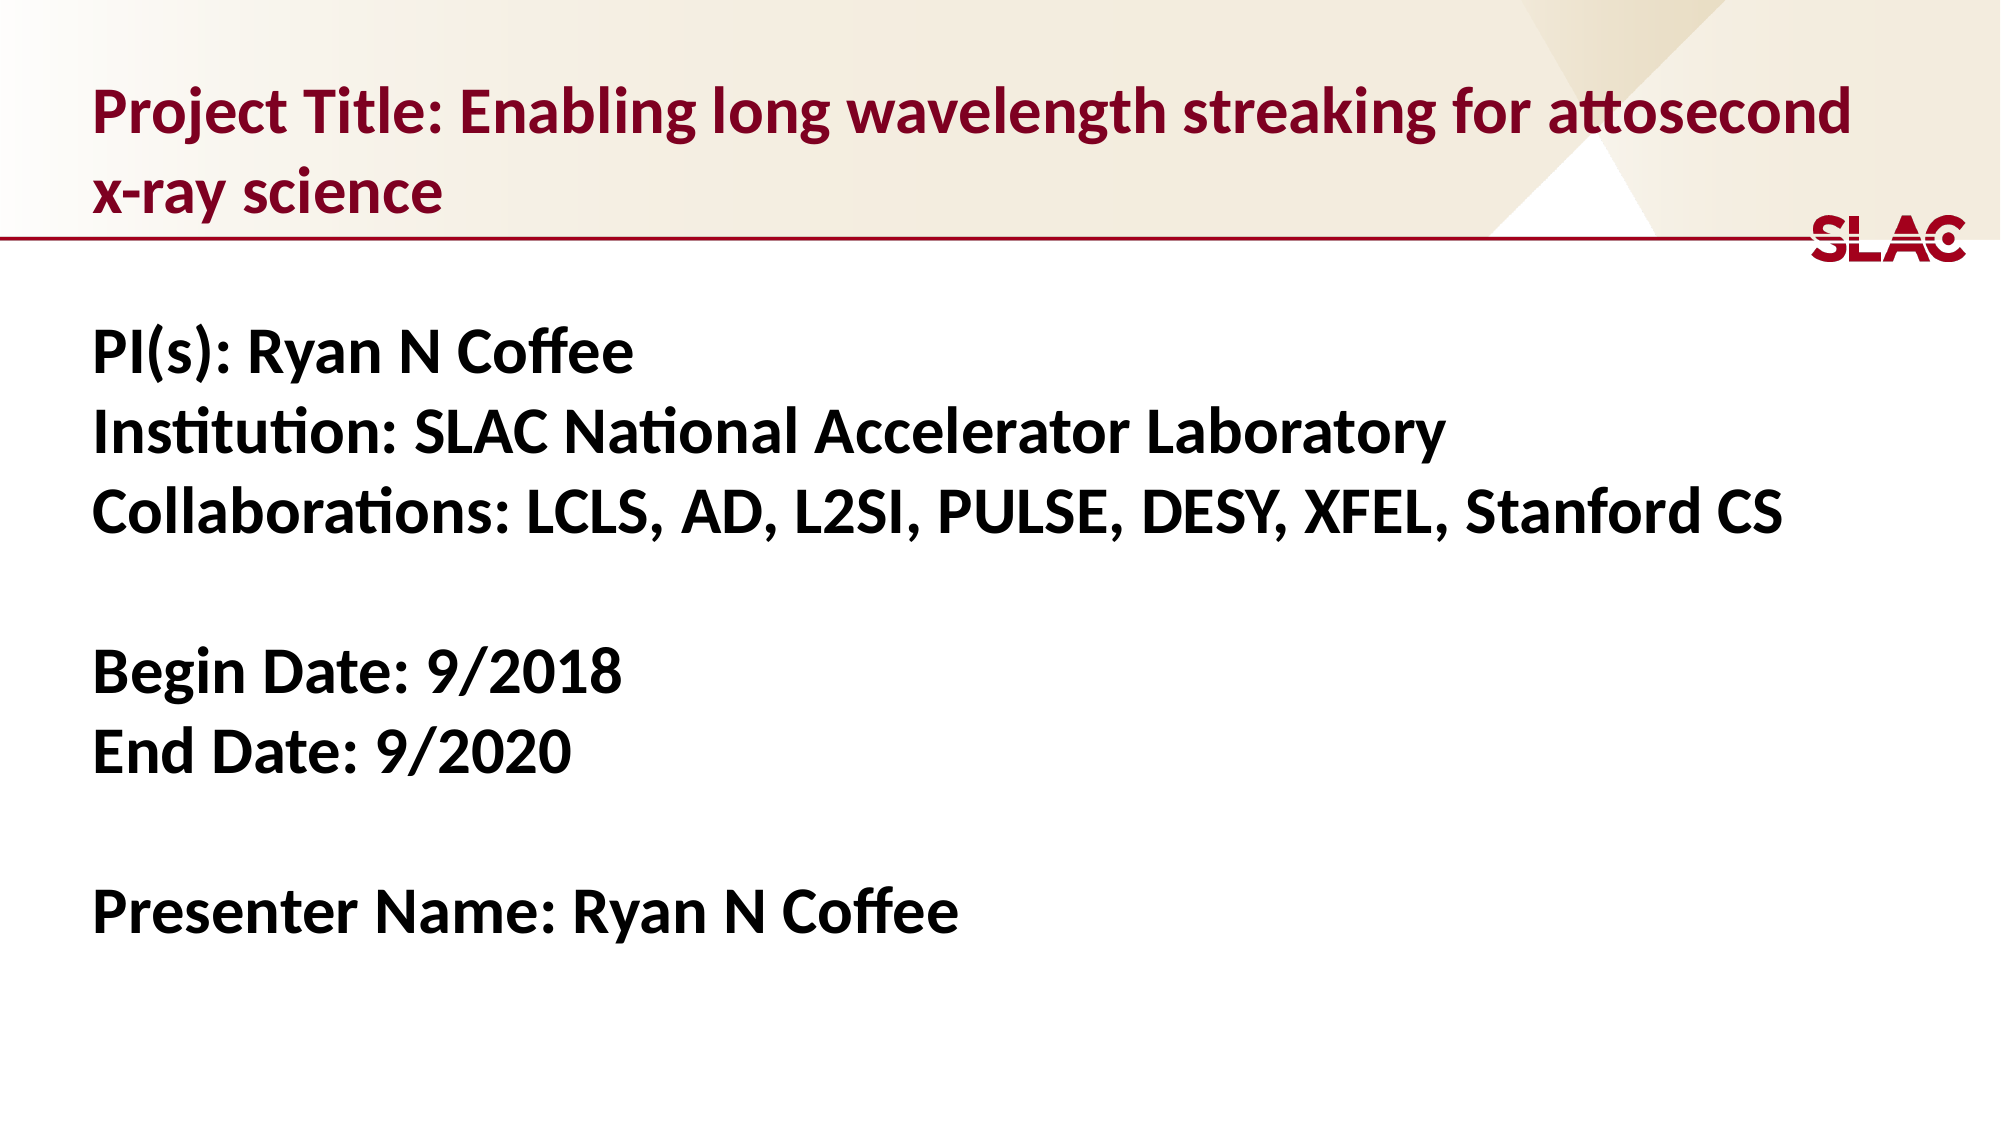

Project Title: Enabling long wavelength streaking for attosecond x-ray science
PI(s): Ryan N Coffee
Institution: SLAC National Accelerator Laboratory
Collaborations: LCLS, AD, L2SI, PULSE, DESY, XFEL, Stanford CS
Begin Date: 9/2018
End Date: 9/2020
Presenter Name: Ryan N Coffee
#